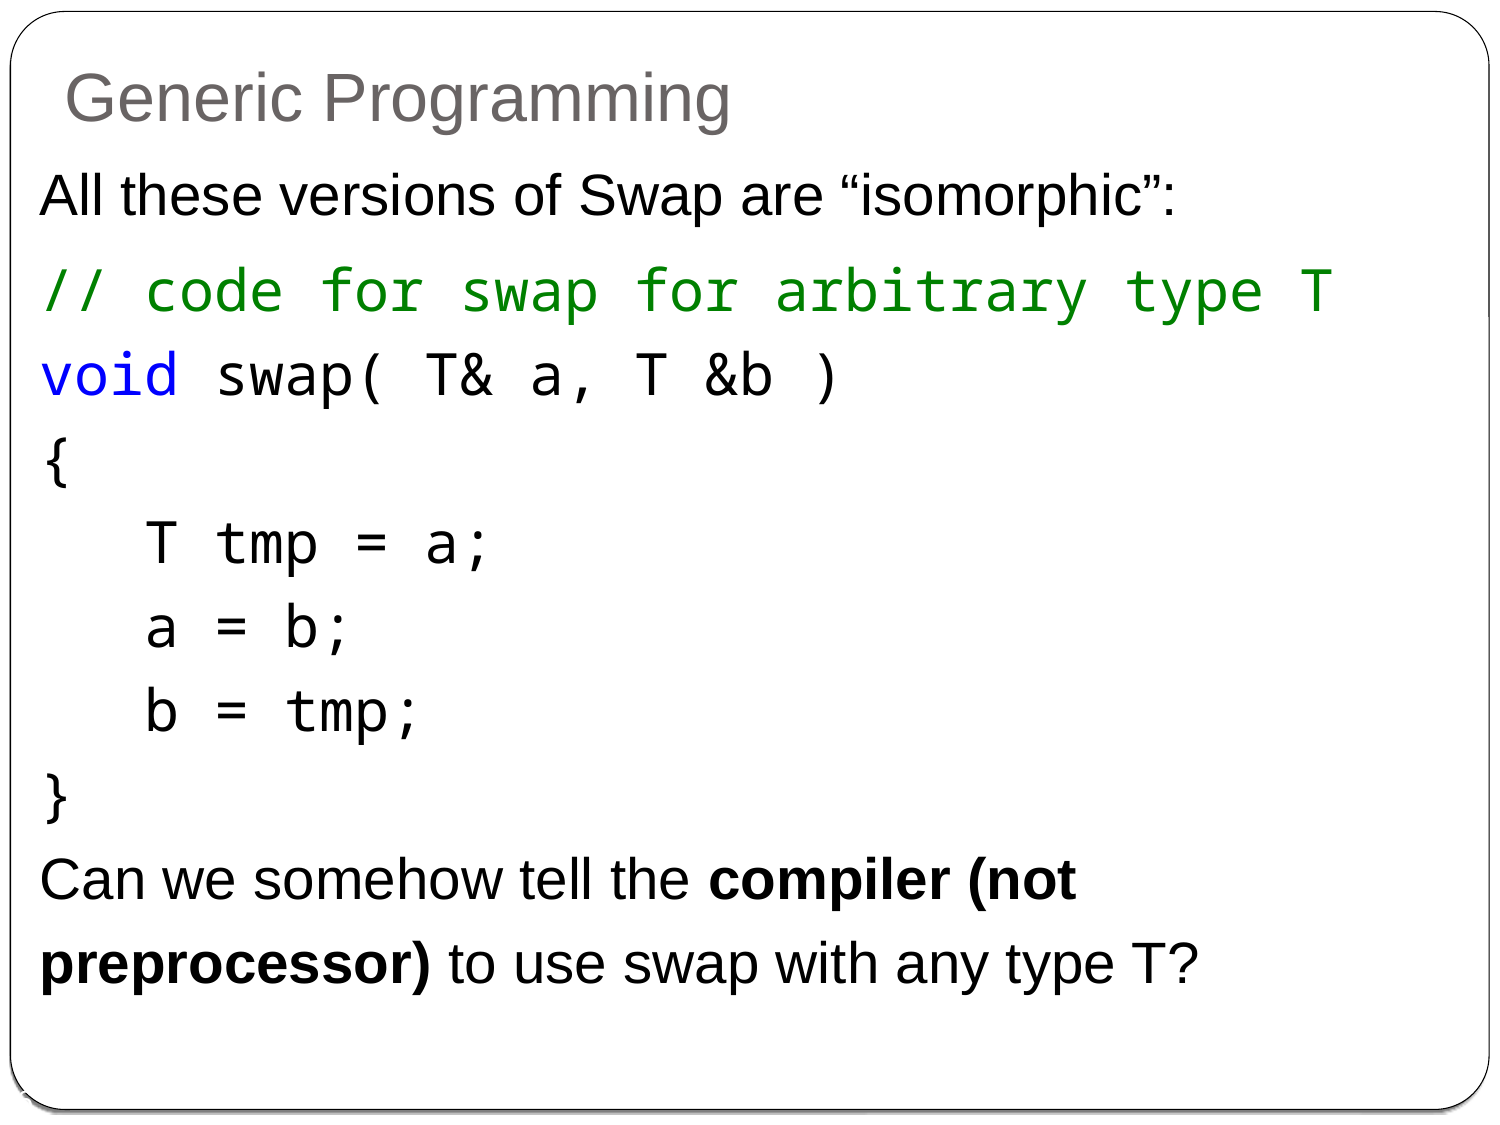

# Generic Programming
All these versions of Swap are “isomorphic”:
// code for swap for arbitrary type T
void swap( T& a, T &b )
{
   T tmp = a;
   a = b;
   b = tmp;
}
Can we somehow tell the compiler (not preprocessor) to use swap with any type T?